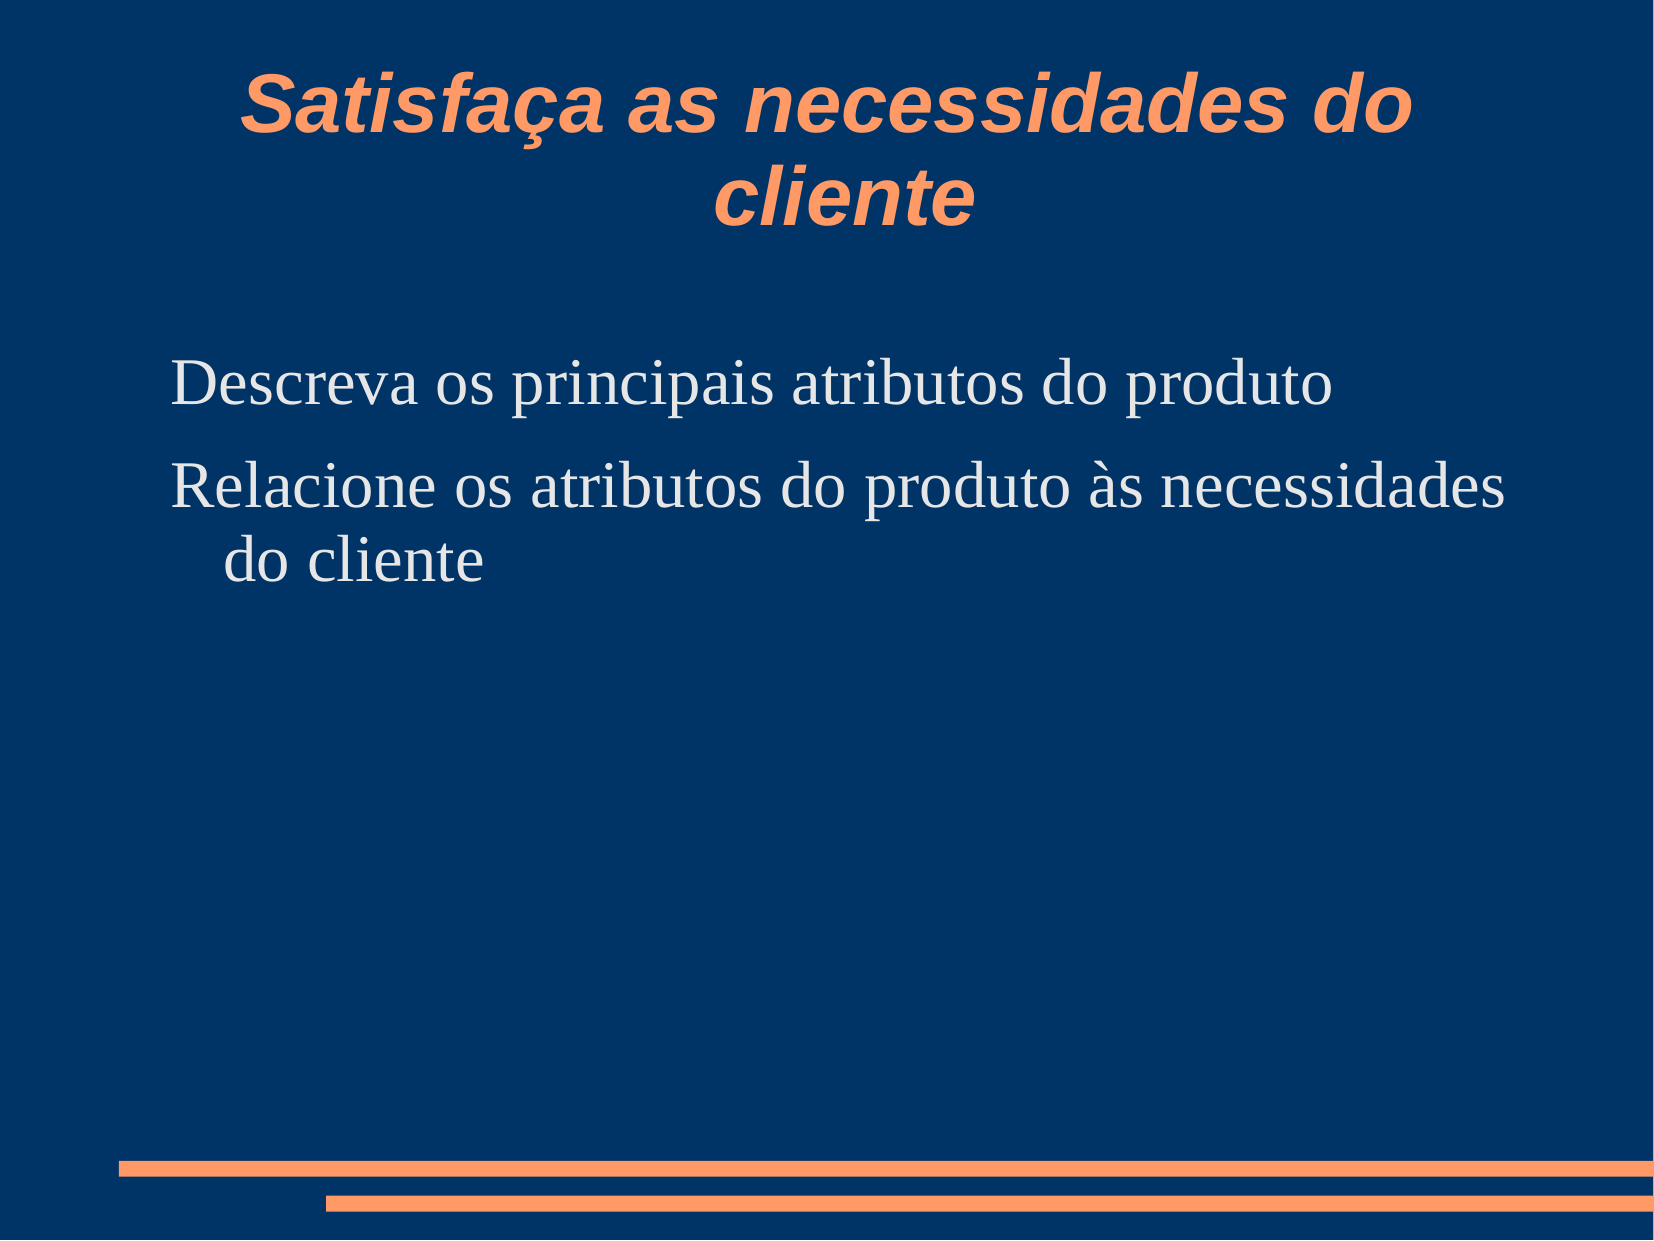

# Satisfaça as necessidades do cliente
Descreva os principais atributos do produto
Relacione os atributos do produto às necessidades do cliente